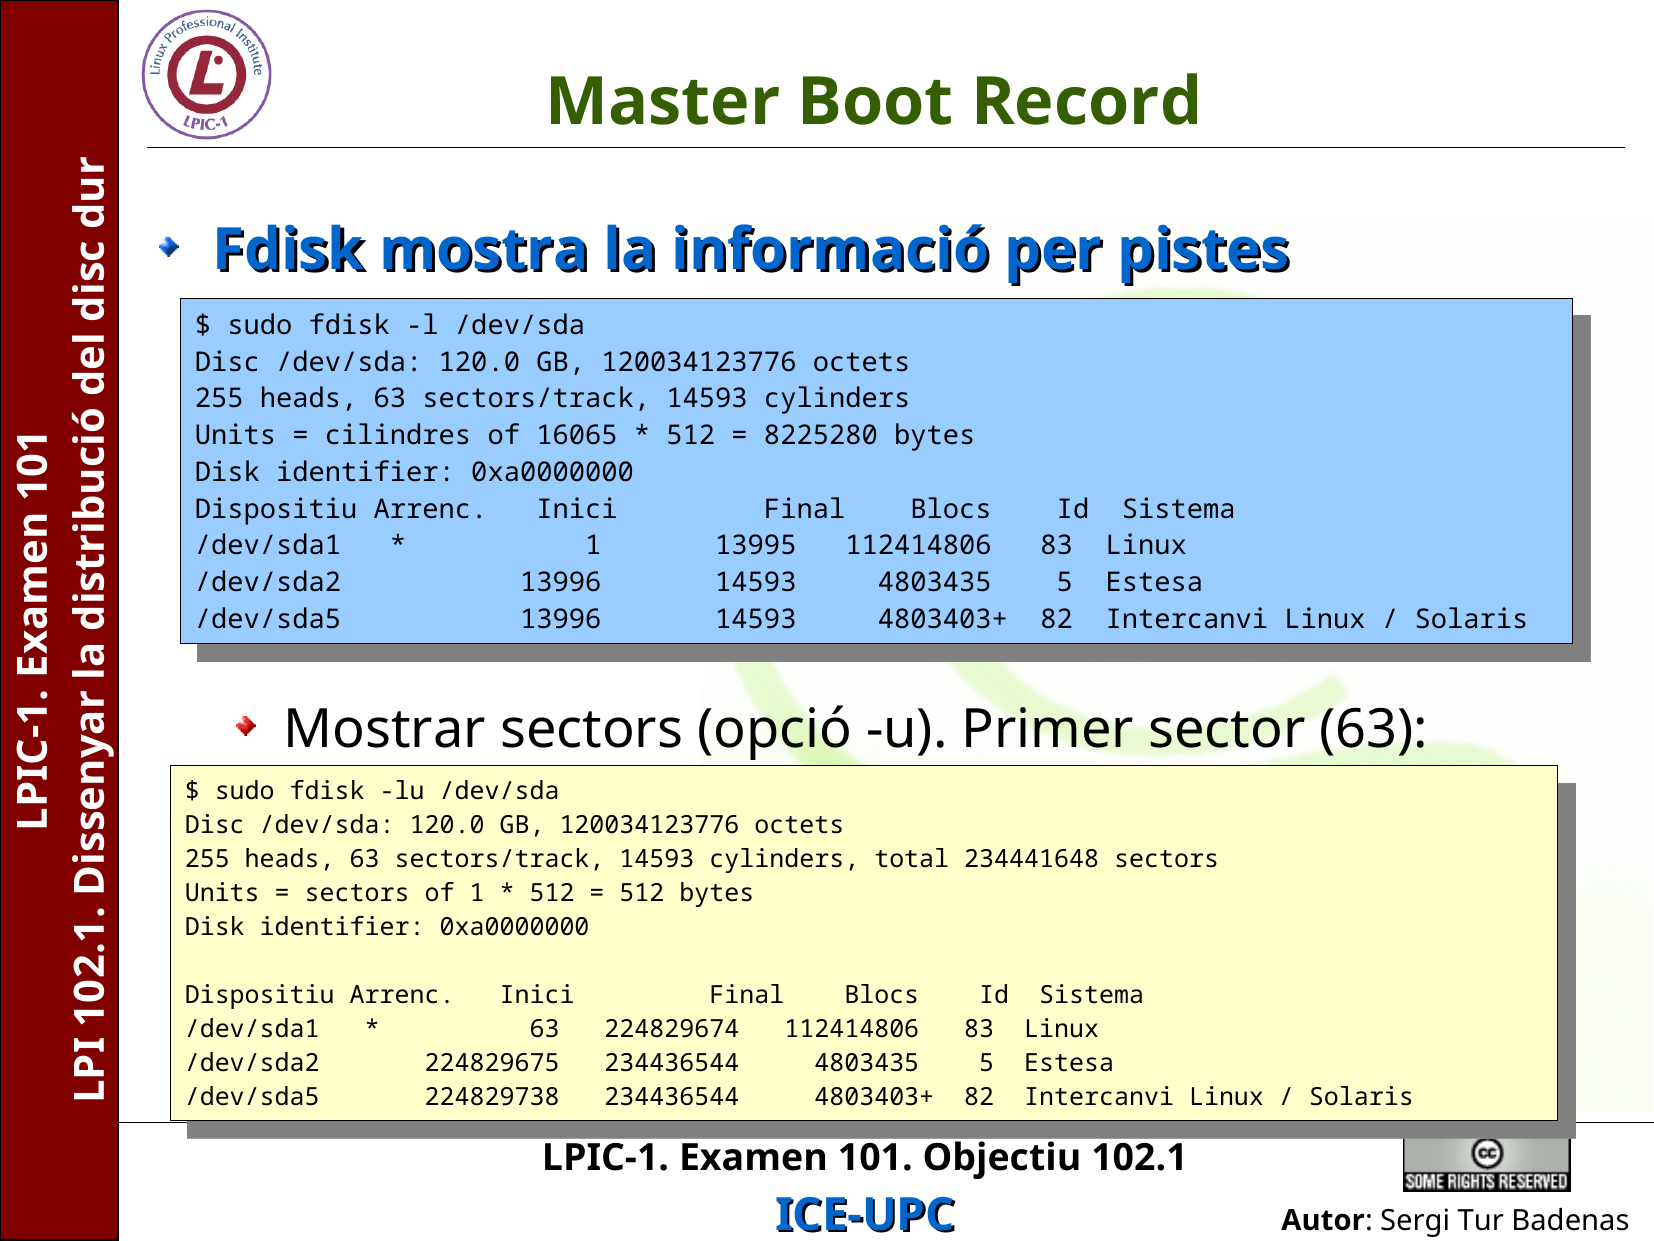

# Master Boot Record
Fdisk mostra la informació per pistes
La primera pista és la 0 i no es mostra!
Mostrar sectors (opció -u). Primer sector (63):
$ sudo fdisk -l /dev/sda
Disc /dev/sda: 120.0 GB, 120034123776 octets
255 heads, 63 sectors/track, 14593 cylinders
Units = cilindres of 16065 * 512 = 8225280 bytes
Disk identifier: 0xa0000000
Dispositiu Arrenc. Inici Final Blocs Id Sistema
/dev/sda1 * 1 13995 112414806 83 Linux
/dev/sda2 13996 14593 4803435 5 Estesa
/dev/sda5 13996 14593 4803403+ 82 Intercanvi Linux / Solaris
$ sudo fdisk -lu /dev/sda
Disc /dev/sda: 120.0 GB, 120034123776 octets
255 heads, 63 sectors/track, 14593 cylinders, total 234441648 sectors
Units = sectors of 1 * 512 = 512 bytes
Disk identifier: 0xa0000000
Dispositiu Arrenc. Inici Final Blocs Id Sistema
/dev/sda1 * 63 224829674 112414806 83 Linux
/dev/sda2 224829675 234436544 4803435 5 Estesa
/dev/sda5 224829738 234436544 4803403+ 82 Intercanvi Linux / Solaris